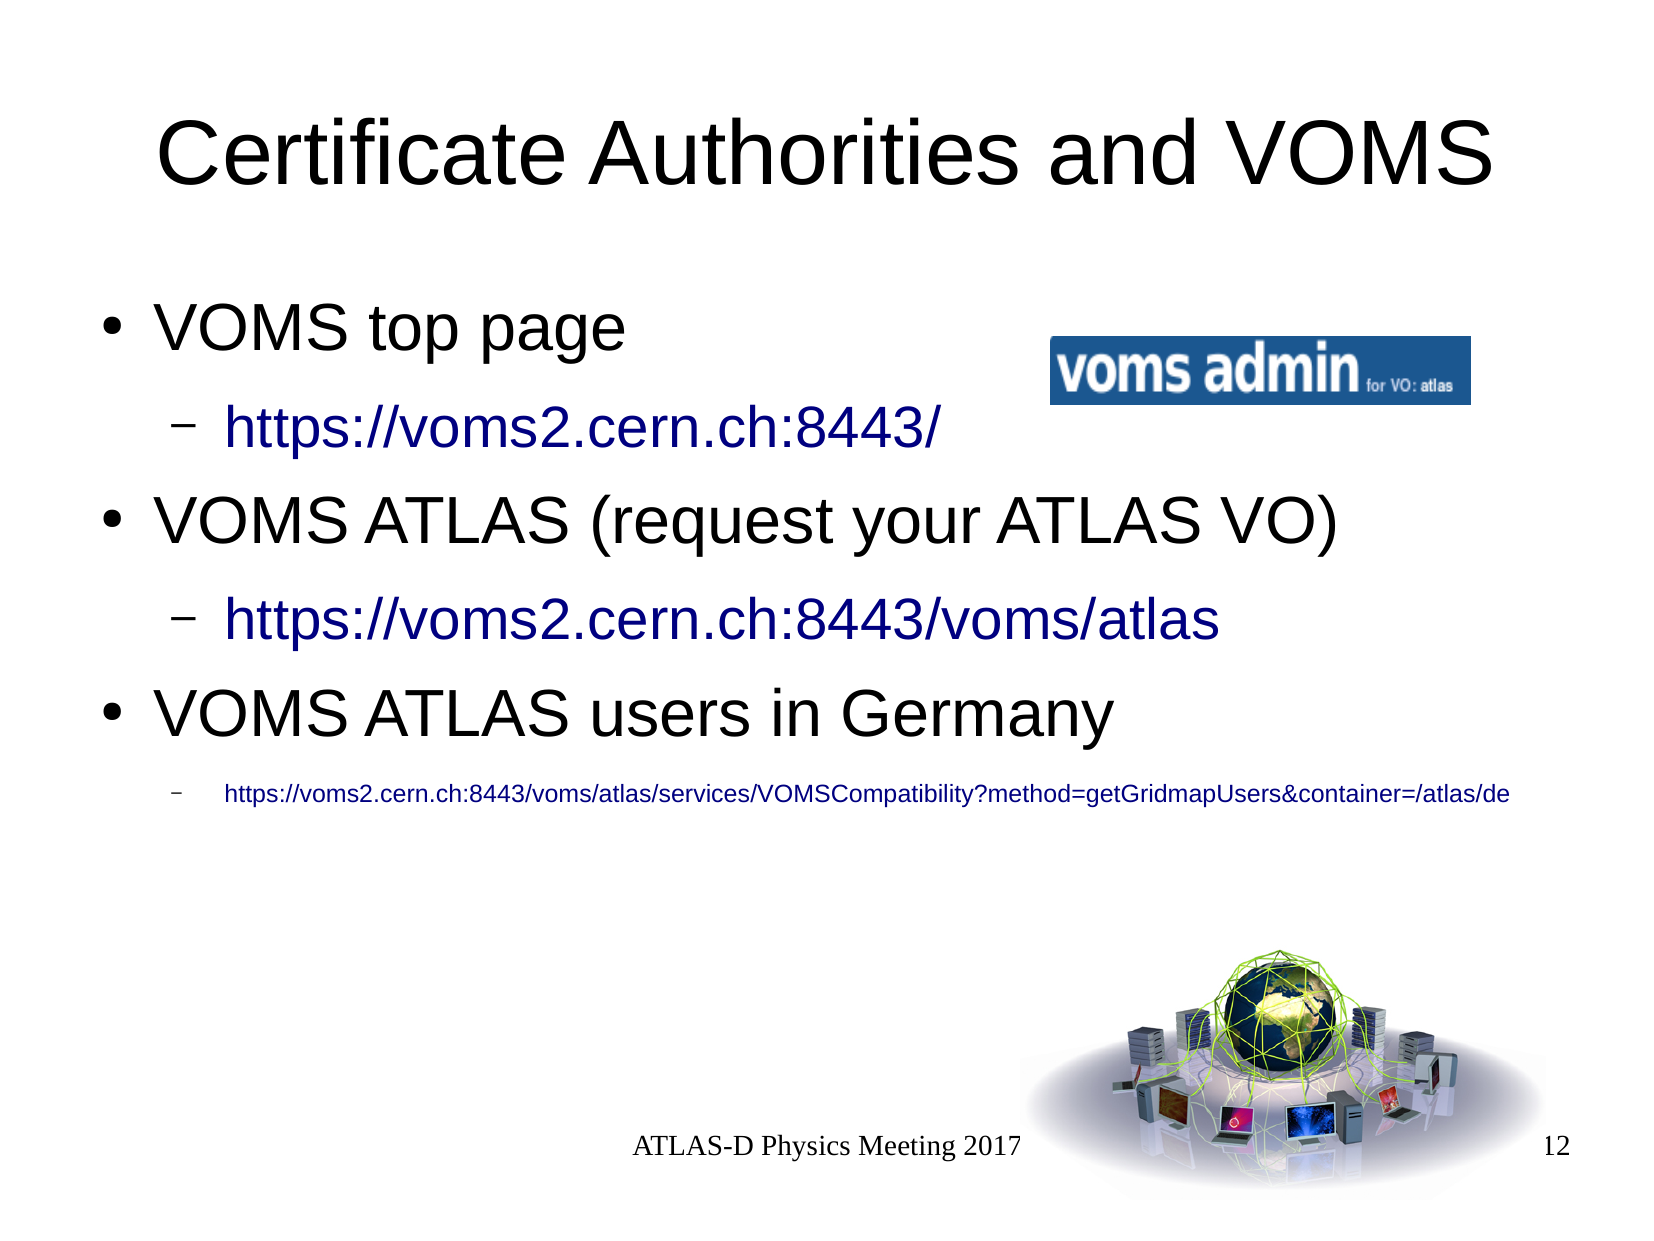

# Certificate Authorities and VOMS
VOMS top page
https://voms2.cern.ch:8443/
VOMS ATLAS (request your ATLAS VO)
https://voms2.cern.ch:8443/voms/atlas
VOMS ATLAS users in Germany
https://voms2.cern.ch:8443/voms/atlas/services/VOMSCompatibility?method=getGridmapUsers&container=/atlas/de
ATLAS-D Physics Meeting 2017
12